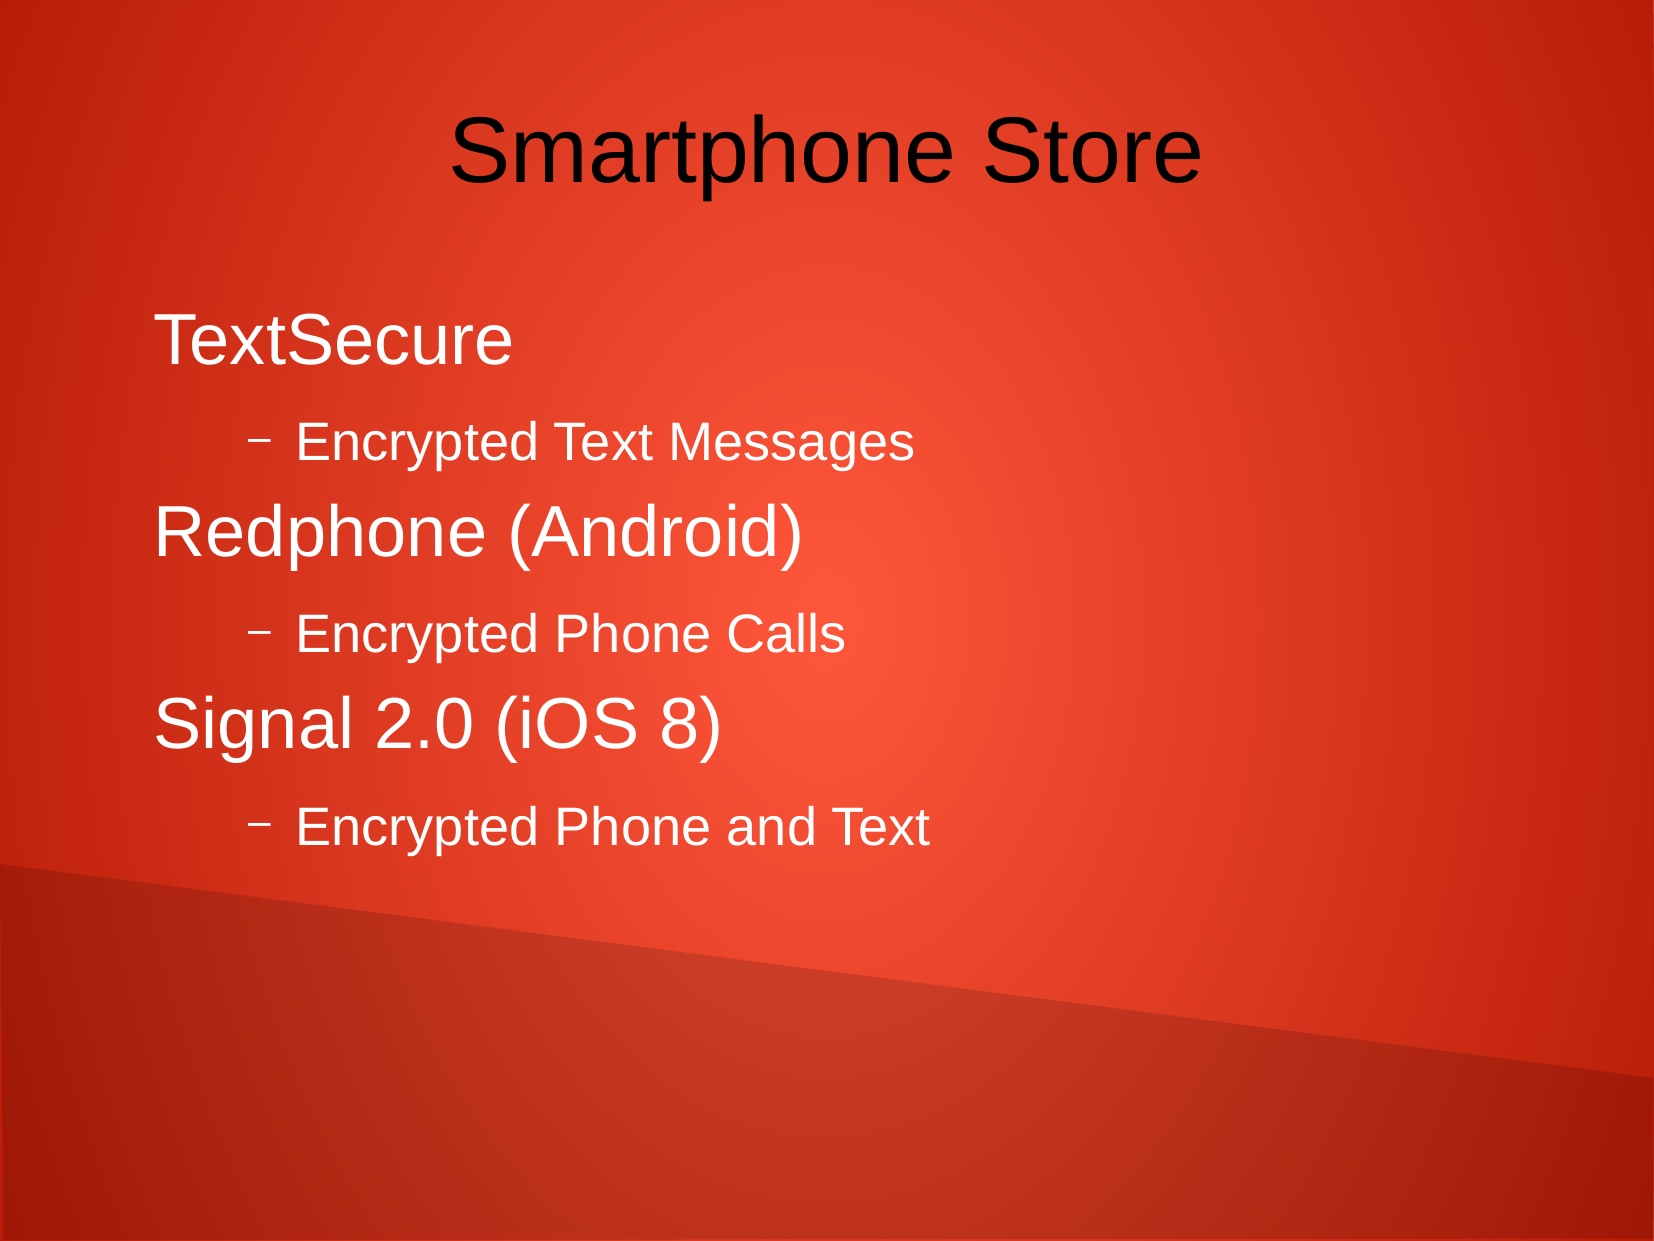

# Smartphone Store
TextSecure
Encrypted Text Messages
Redphone (Android)
Encrypted Phone Calls
Signal 2.0 (iOS 8)
Encrypted Phone and Text